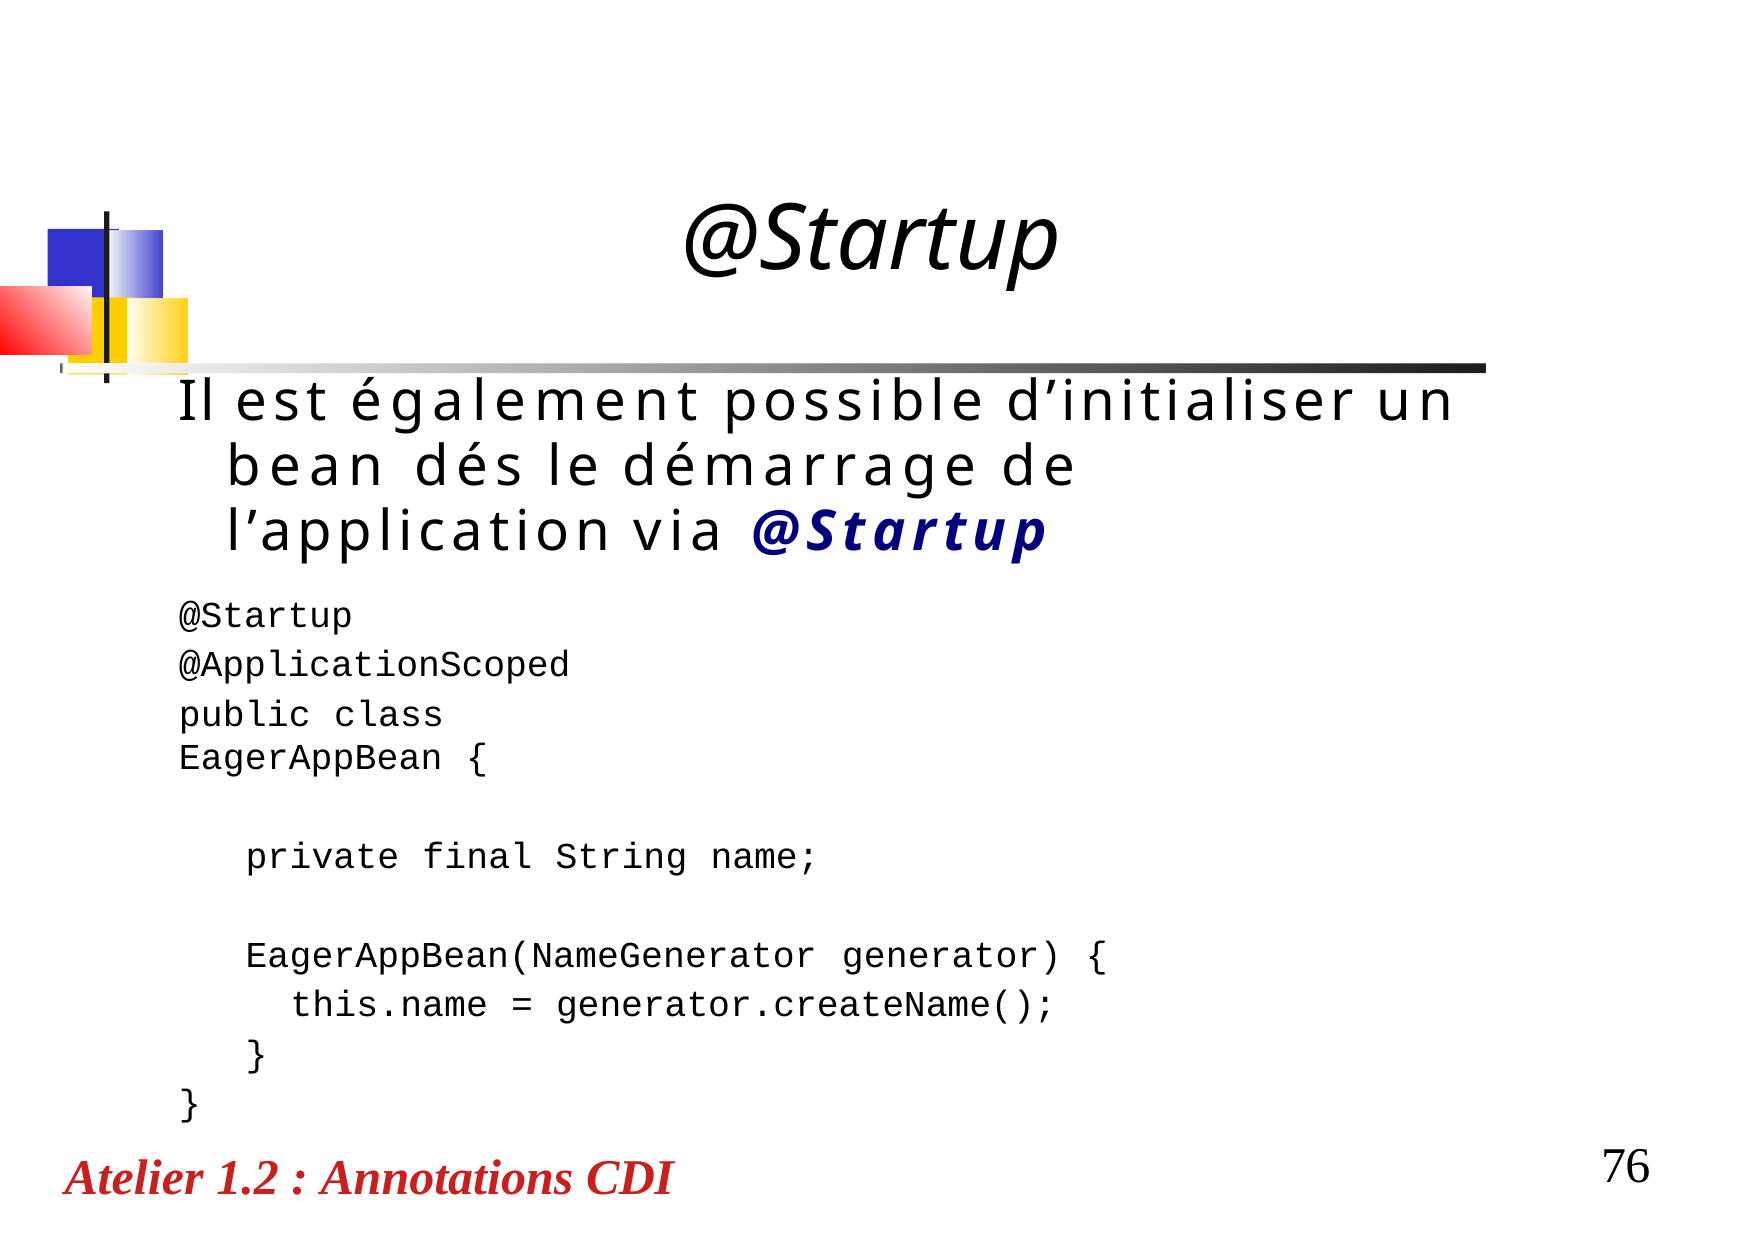

# @Startup
Il est également possible d’initialiser un bean dés le démarrage de l’application via @Startup
@Startup @ApplicationScoped
public class EagerAppBean {
private final String name; EagerAppBean(NameGenerator generator) {
this.name = generator.createName();
}
}
76
Atelier 1.2 : Annotations CDI